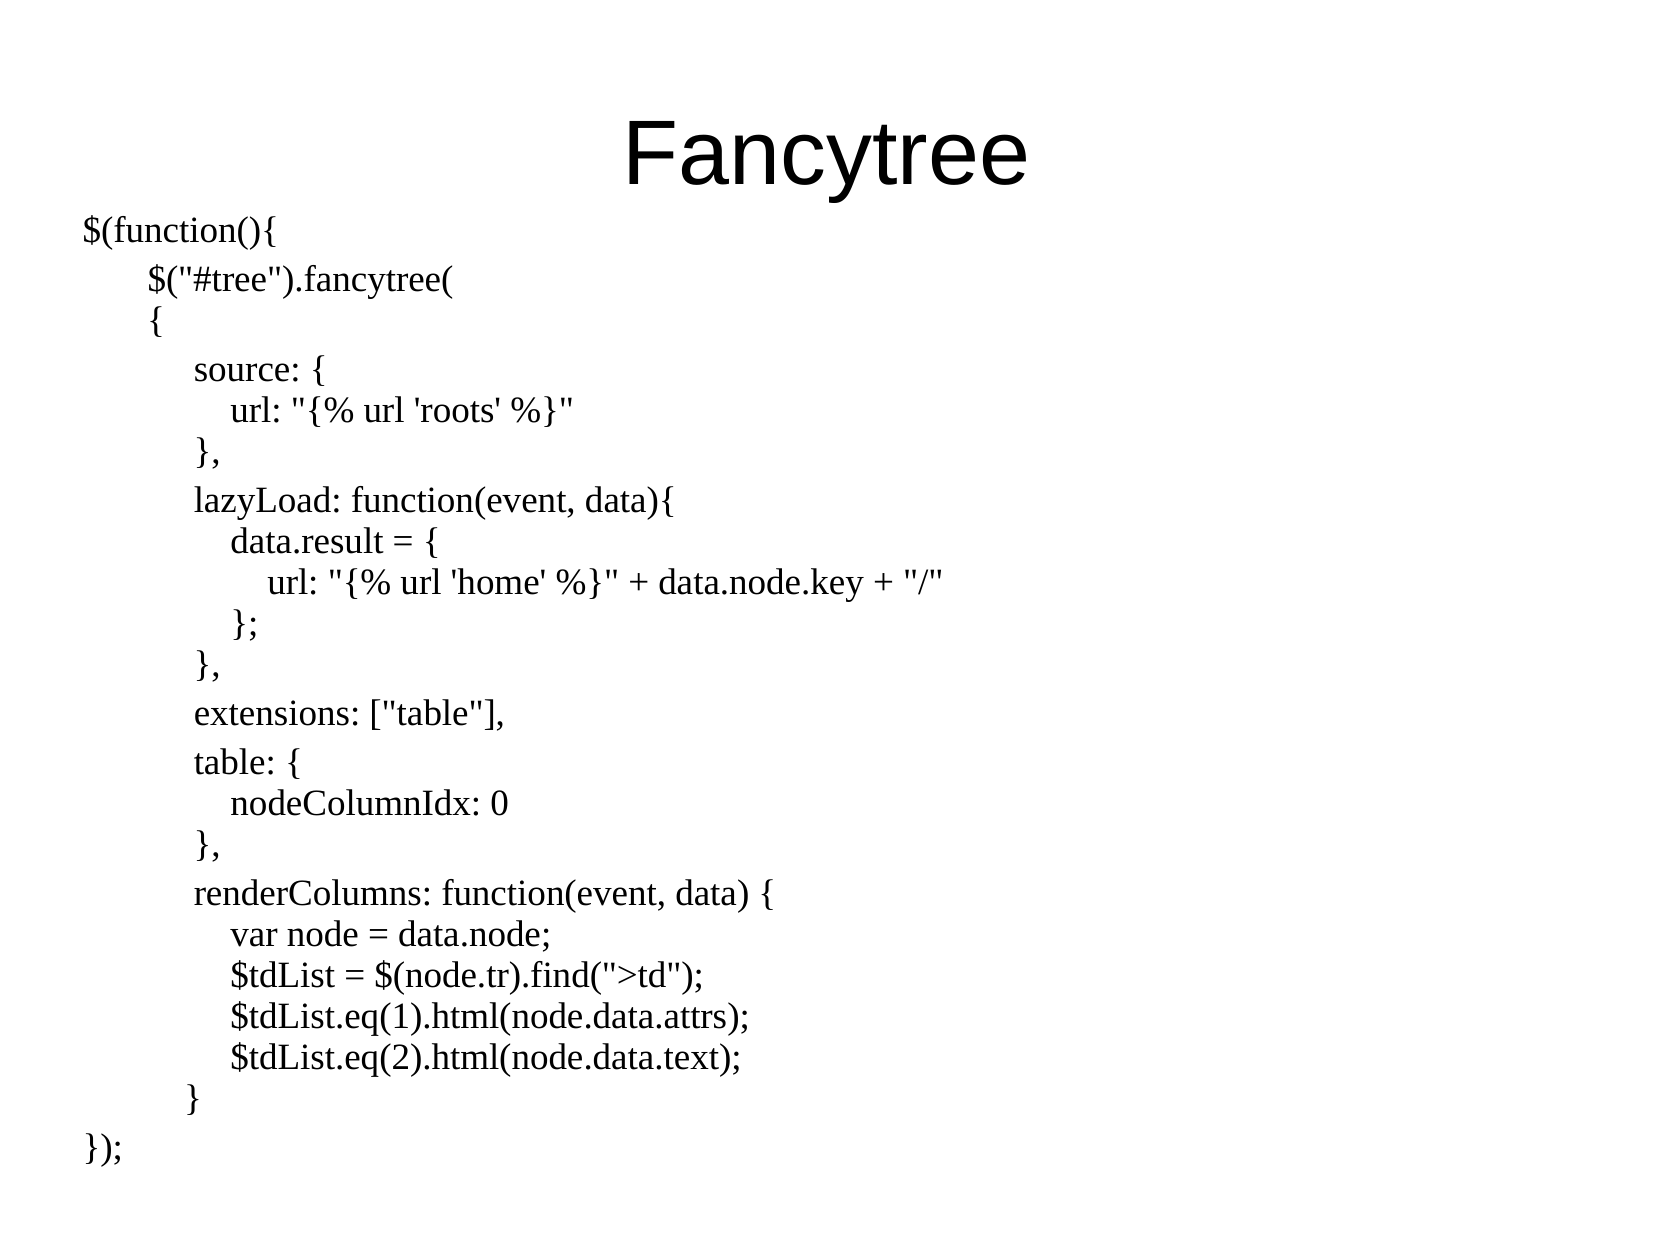

# Fancytree
$(function(){
 $("#tree").fancytree(
 {
 source: {
 url: "{% url 'roots' %}"
 },
 lazyLoad: function(event, data){
 data.result = {
 url: "{% url 'home' %}" + data.node.key + "/"
 };
 },
 extensions: ["table"],
 table: {
 nodeColumnIdx: 0
 },
 renderColumns: function(event, data) {
 var node = data.node;
 $tdList = $(node.tr).find(">td");
 $tdList.eq(1).html(node.data.attrs);
 $tdList.eq(2).html(node.data.text);
 }
});